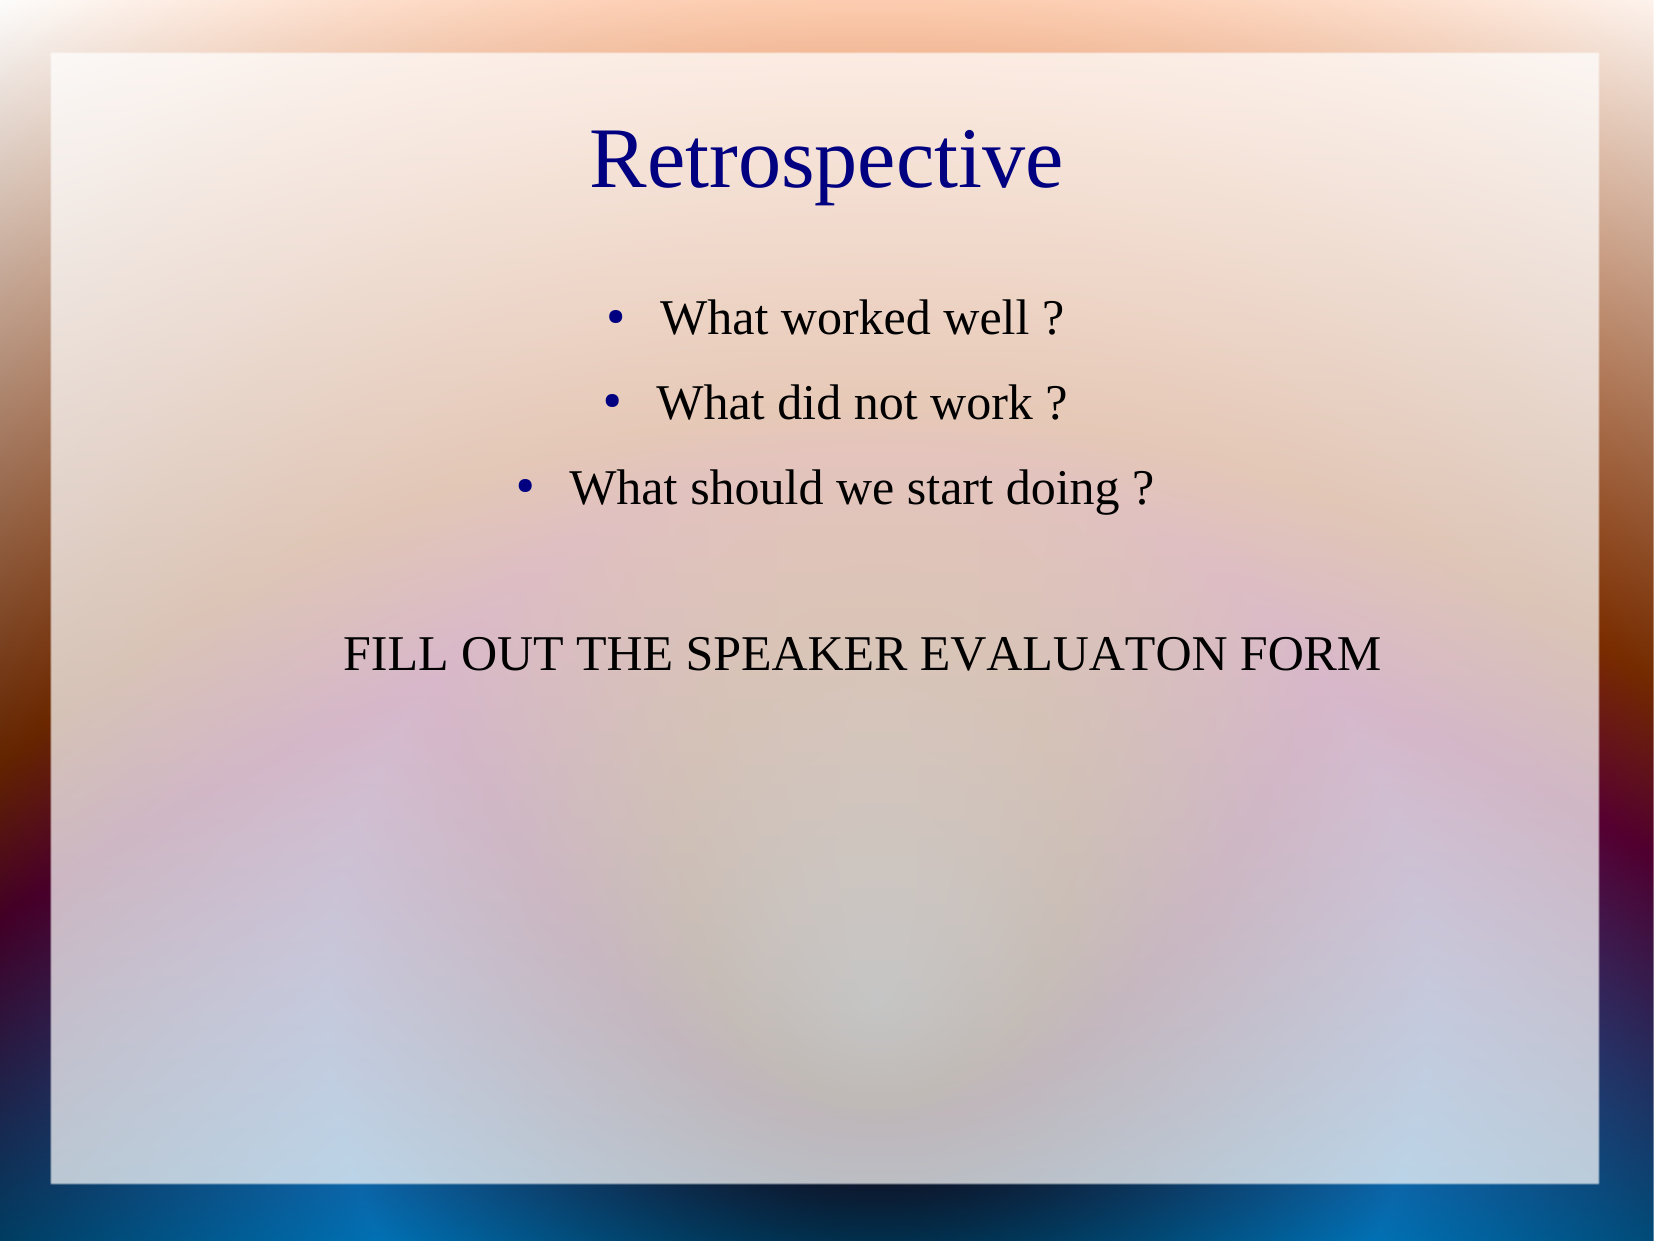

# Retrospective
What worked well ?
What did not work ?
What should we start doing ?
FILL OUT THE SPEAKER EVALUATON FORM